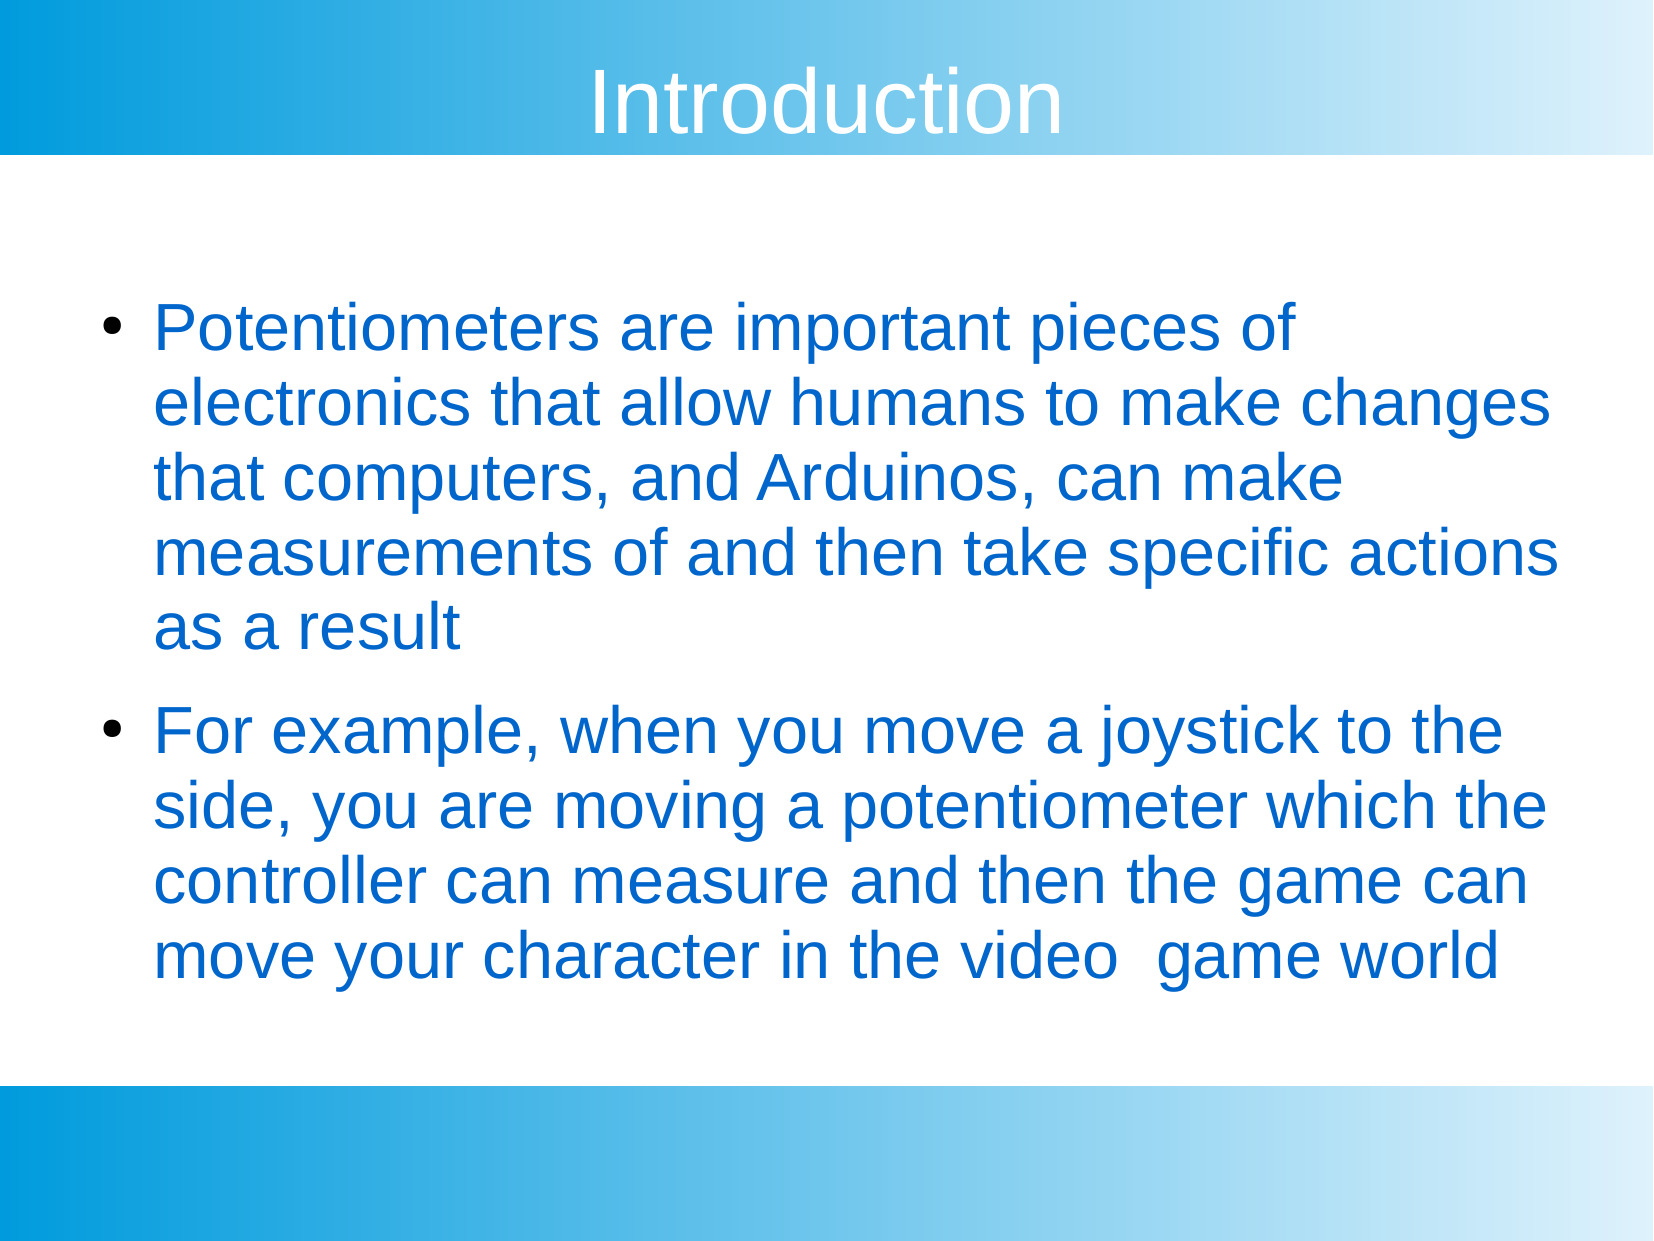

# Introduction
Potentiometers are important pieces of electronics that allow humans to make changes that computers, and Arduinos, can make measurements of and then take specific actions as a result
For example, when you move a joystick to the side, you are moving a potentiometer which the controller can measure and then the game can move your character in the video game world